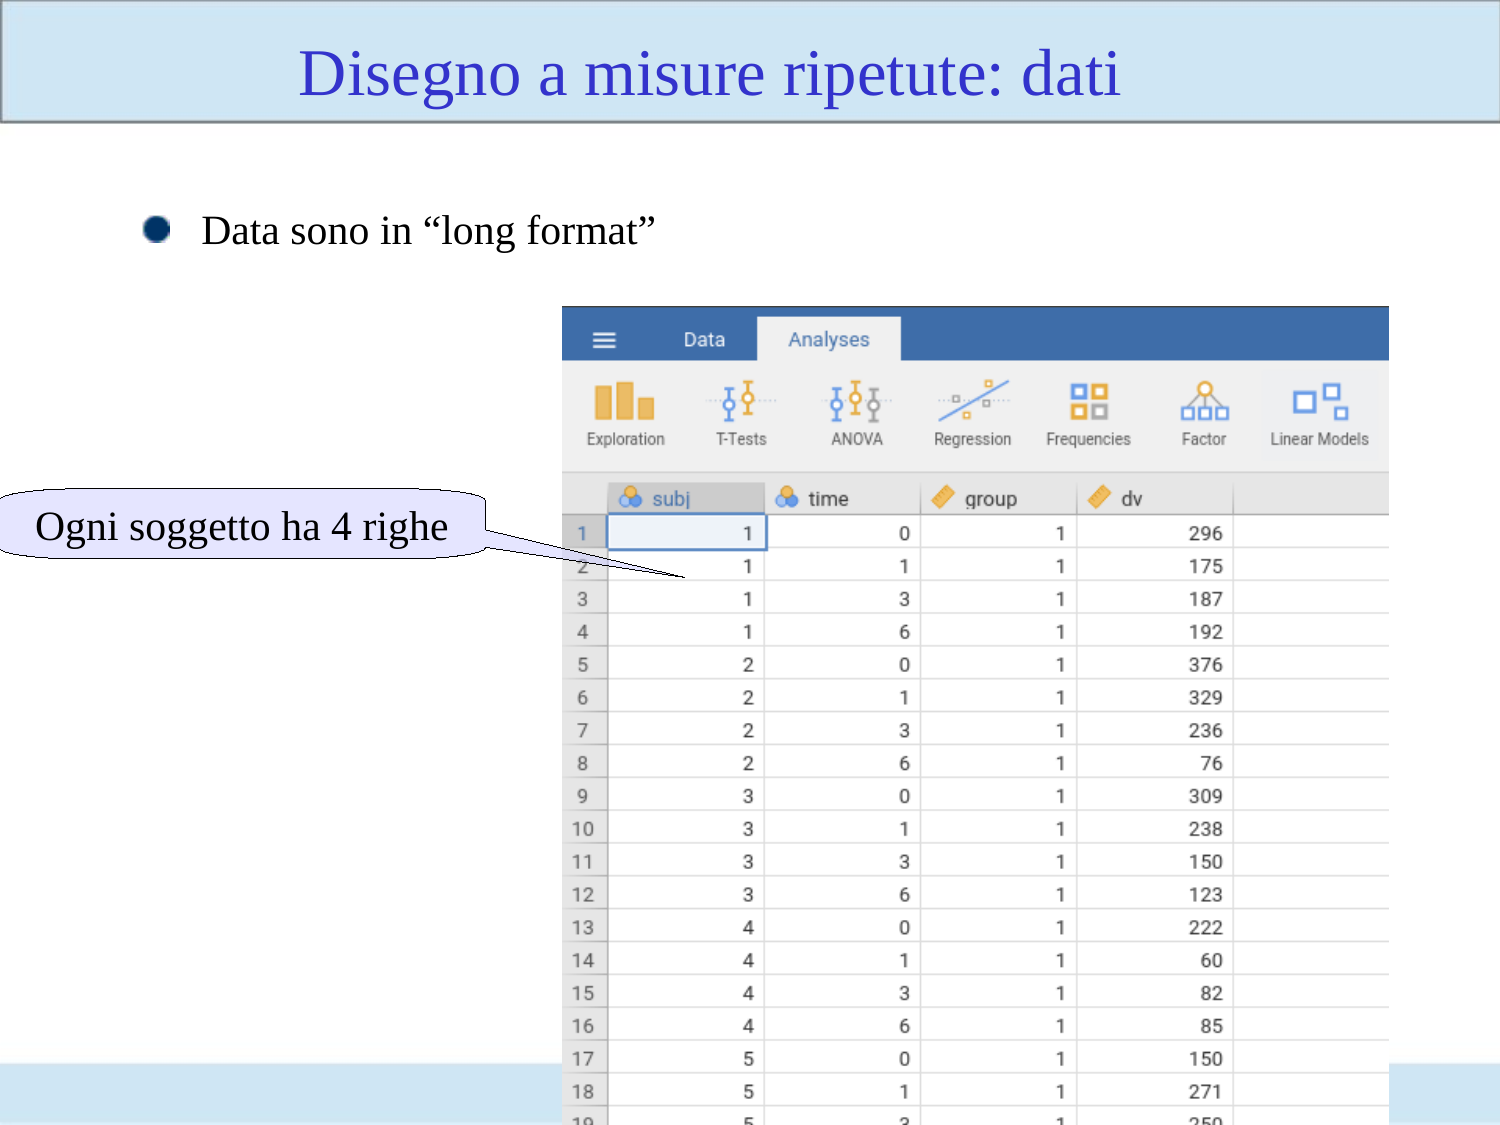

# Disegno a misure ripetute: dati
Data sono in “long format”
Ogni soggetto ha 4 righe